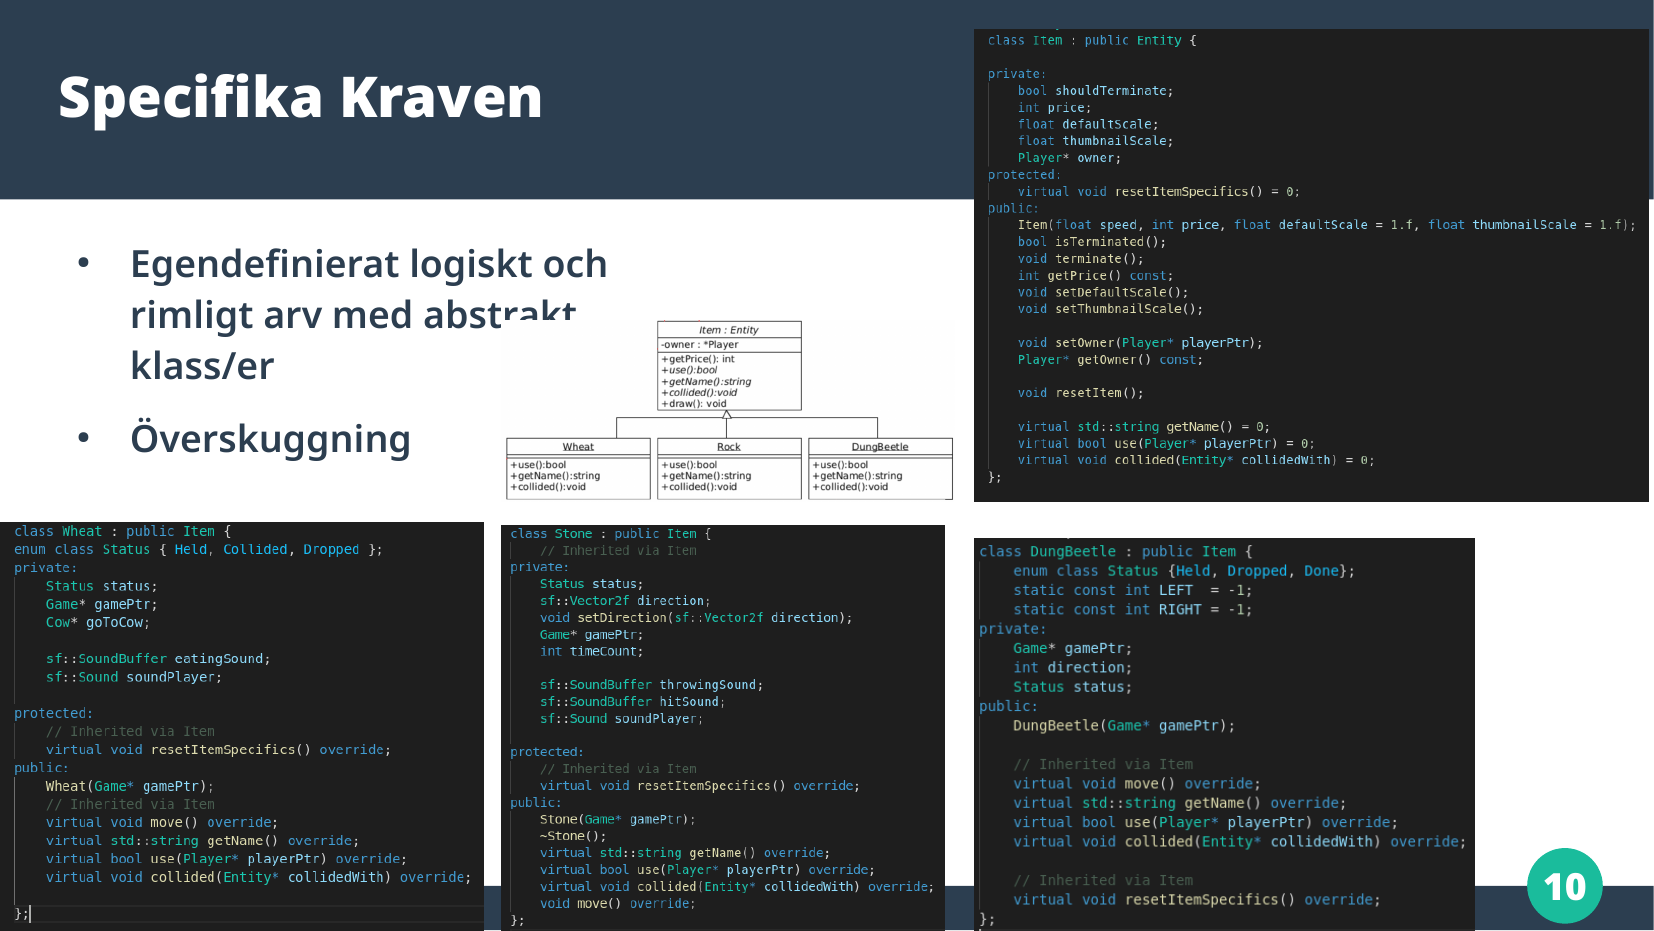

# Specifika Kraven
Egendefinierat logiskt och
rimligt arv med abstrakt
klass/er
Överskuggning